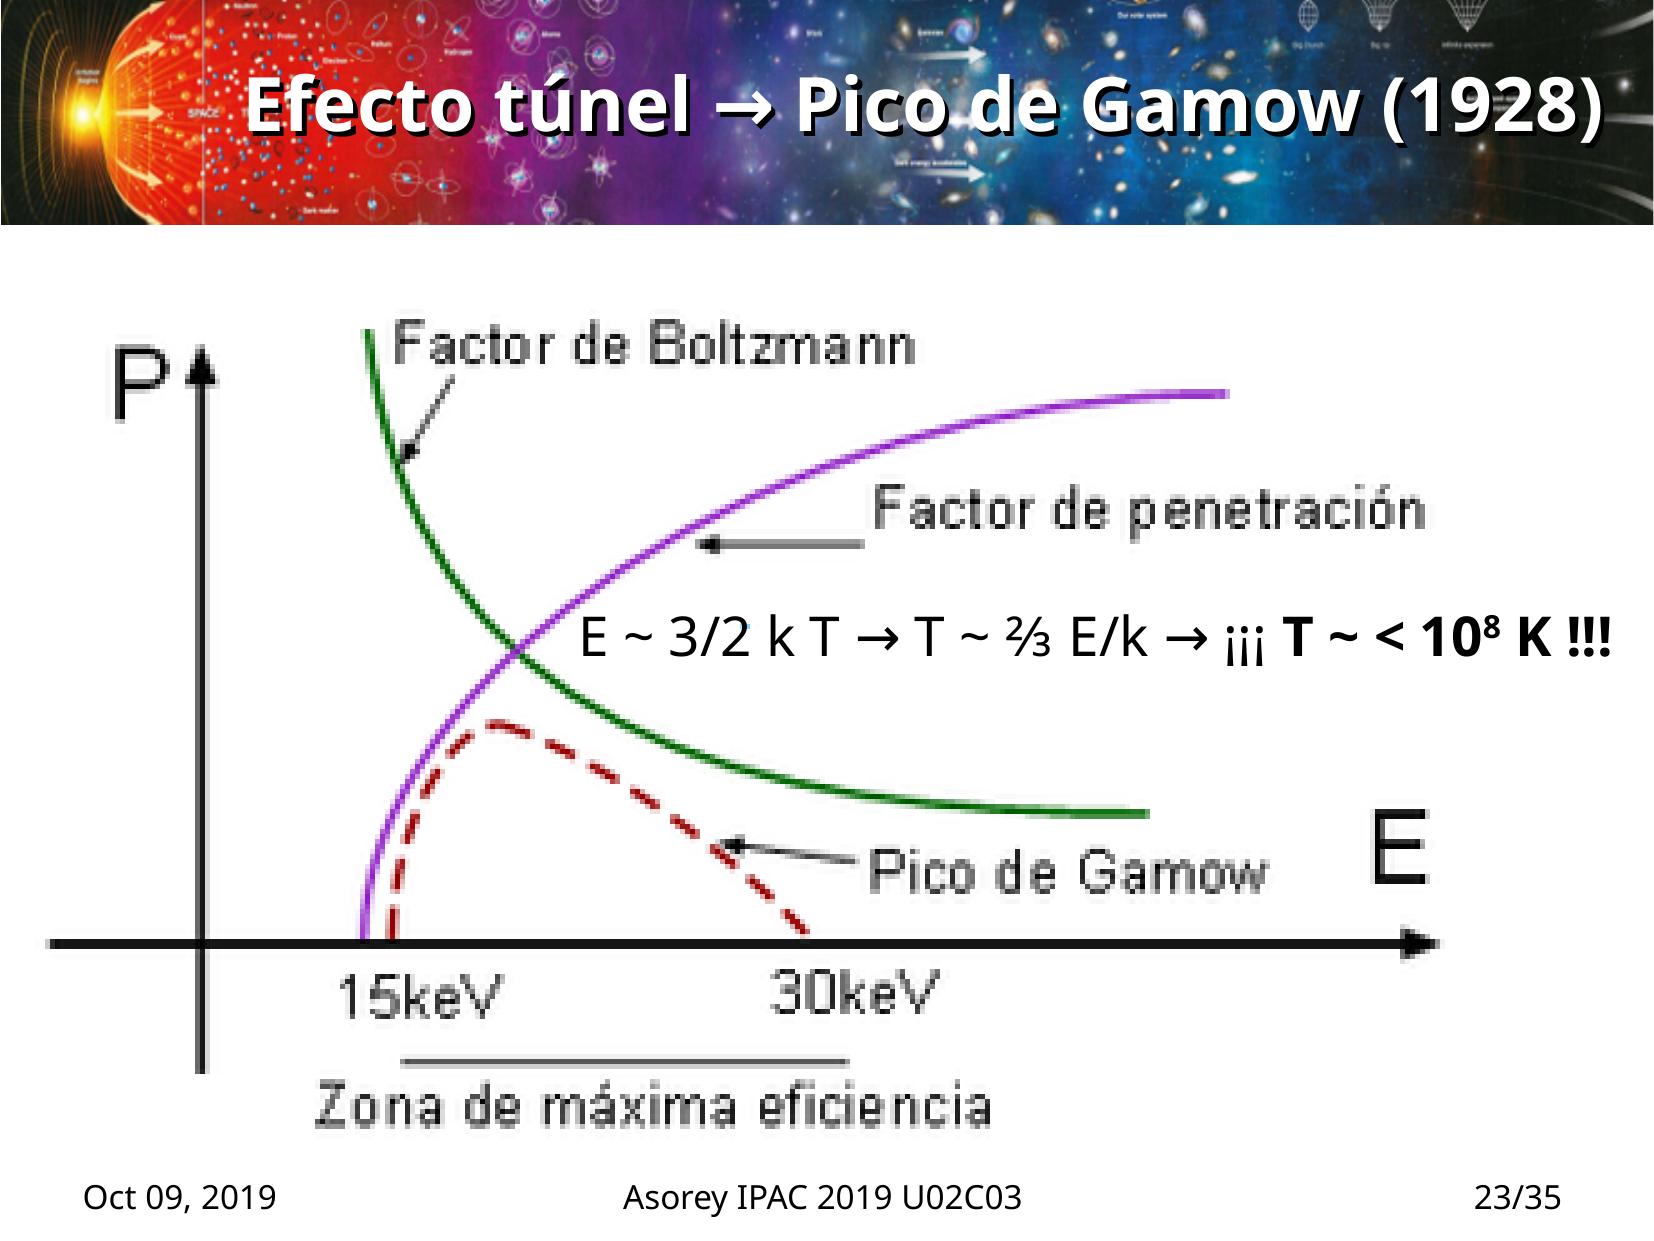

# Efecto túnel → Pico de Gamow (1928)
E ~ 3/2 k T → T ~ ⅔ E/k → ¡¡¡ T ~ < 108 K !!!
Oct 09, 2019
Asorey IPAC 2019 U02C03
23